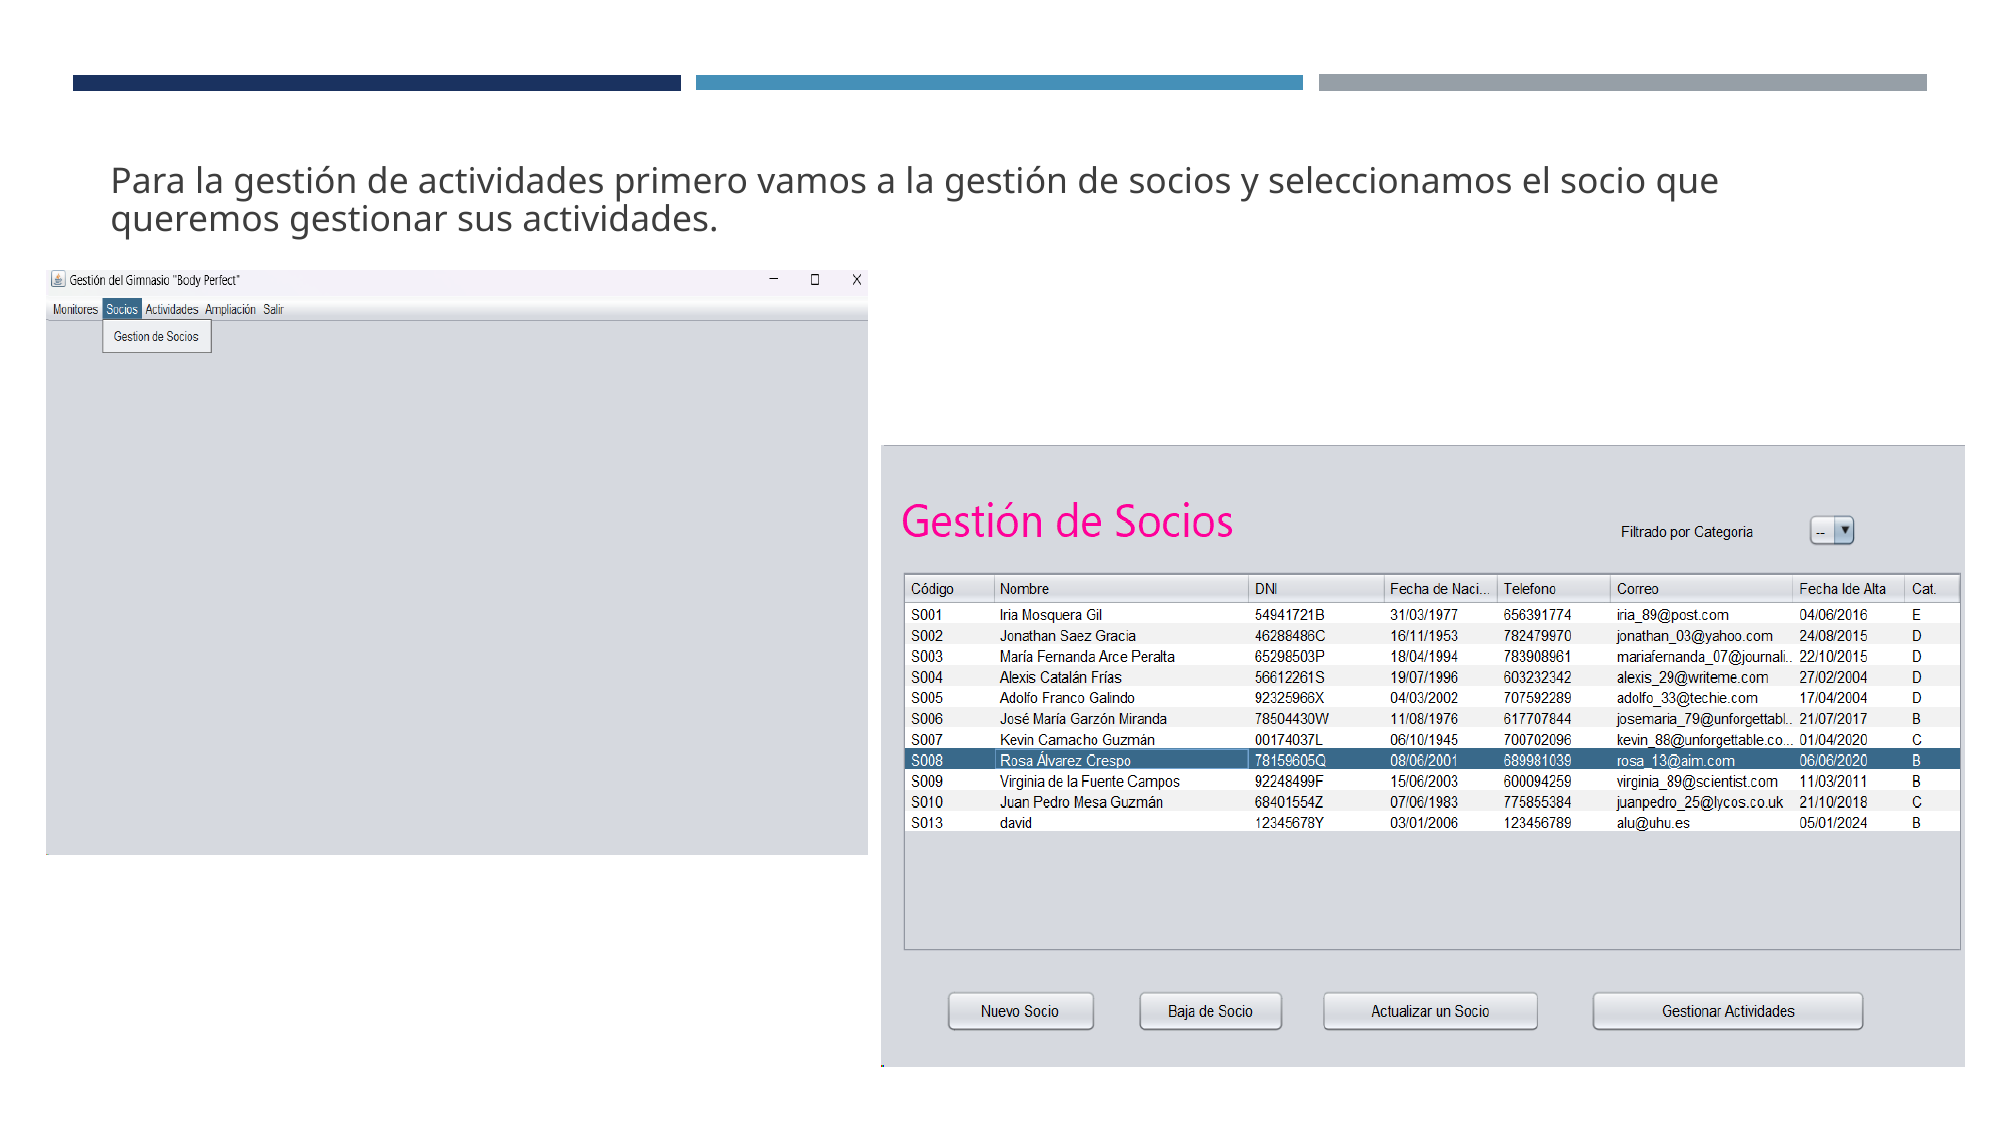

# Para la gestión de actividades primero vamos a la gestión de socios y seleccionamos el socio que queremos gestionar sus actividades.